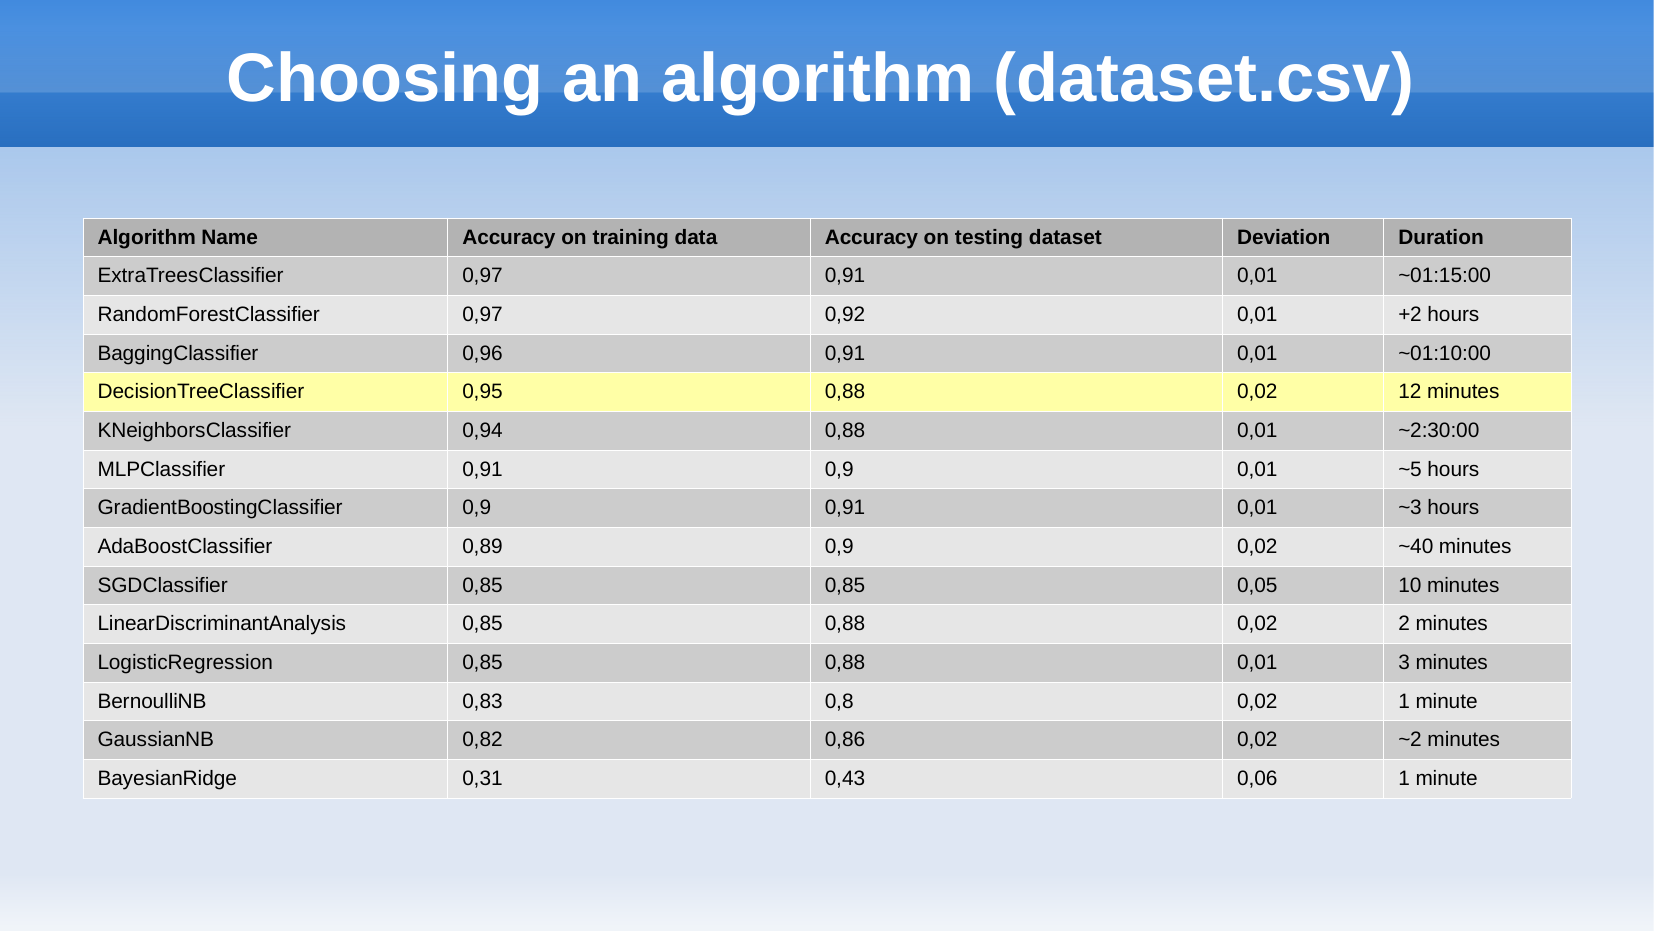

# Choosing an algorithm (dataset.csv)
| Algorithm Name | Accuracy on training data | Accuracy on testing dataset | Deviation | Duration |
| --- | --- | --- | --- | --- |
| ExtraTreesClassifier | 0,97 | 0,91 | 0,01 | ~01:15:00 |
| RandomForestClassifier | 0,97 | 0,92 | 0,01 | +2 hours |
| BaggingClassifier | 0,96 | 0,91 | 0,01 | ~01:10:00 |
| DecisionTreeClassifier | 0,95 | 0,88 | 0,02 | 12 minutes |
| KNeighborsClassifier | 0,94 | 0,88 | 0,01 | ~2:30:00 |
| MLPClassifier | 0,91 | 0,9 | 0,01 | ~5 hours |
| GradientBoostingClassifier | 0,9 | 0,91 | 0,01 | ~3 hours |
| AdaBoostClassifier | 0,89 | 0,9 | 0,02 | ~40 minutes |
| SGDClassifier | 0,85 | 0,85 | 0,05 | 10 minutes |
| LinearDiscriminantAnalysis | 0,85 | 0,88 | 0,02 | 2 minutes |
| LogisticRegression | 0,85 | 0,88 | 0,01 | 3 minutes |
| BernoulliNB | 0,83 | 0,8 | 0,02 | 1 minute |
| GaussianNB | 0,82 | 0,86 | 0,02 | ~2 minutes |
| BayesianRidge | 0,31 | 0,43 | 0,06 | 1 minute |